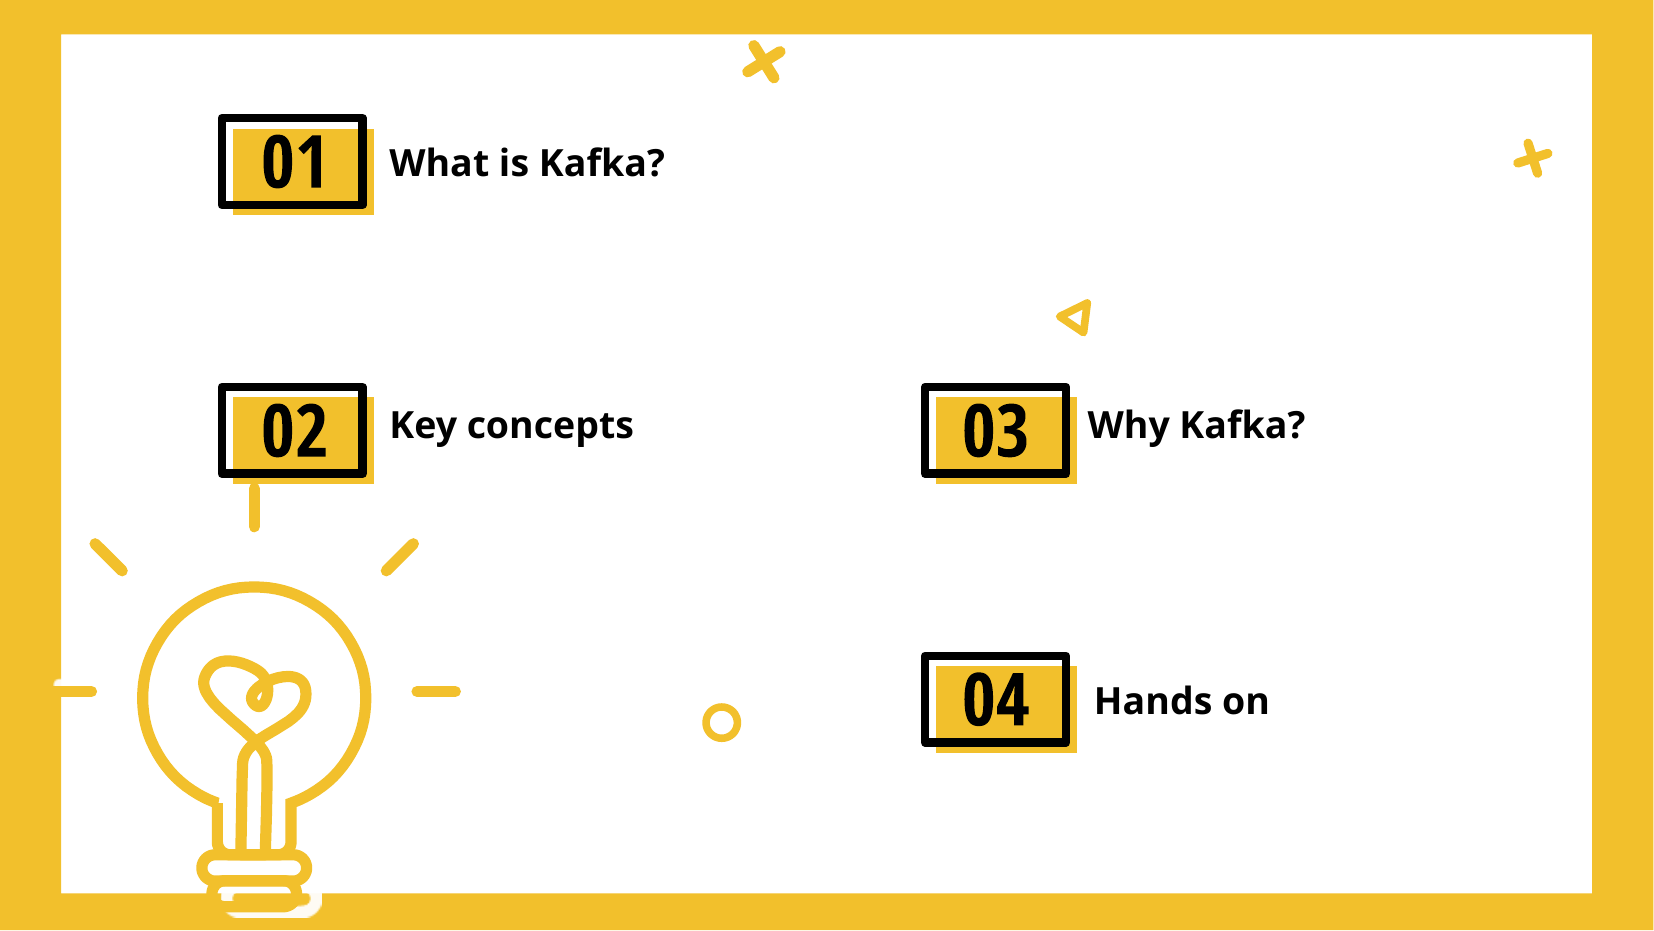

# What is Kafka?
Key concepts
Why Kafka?
Hands on